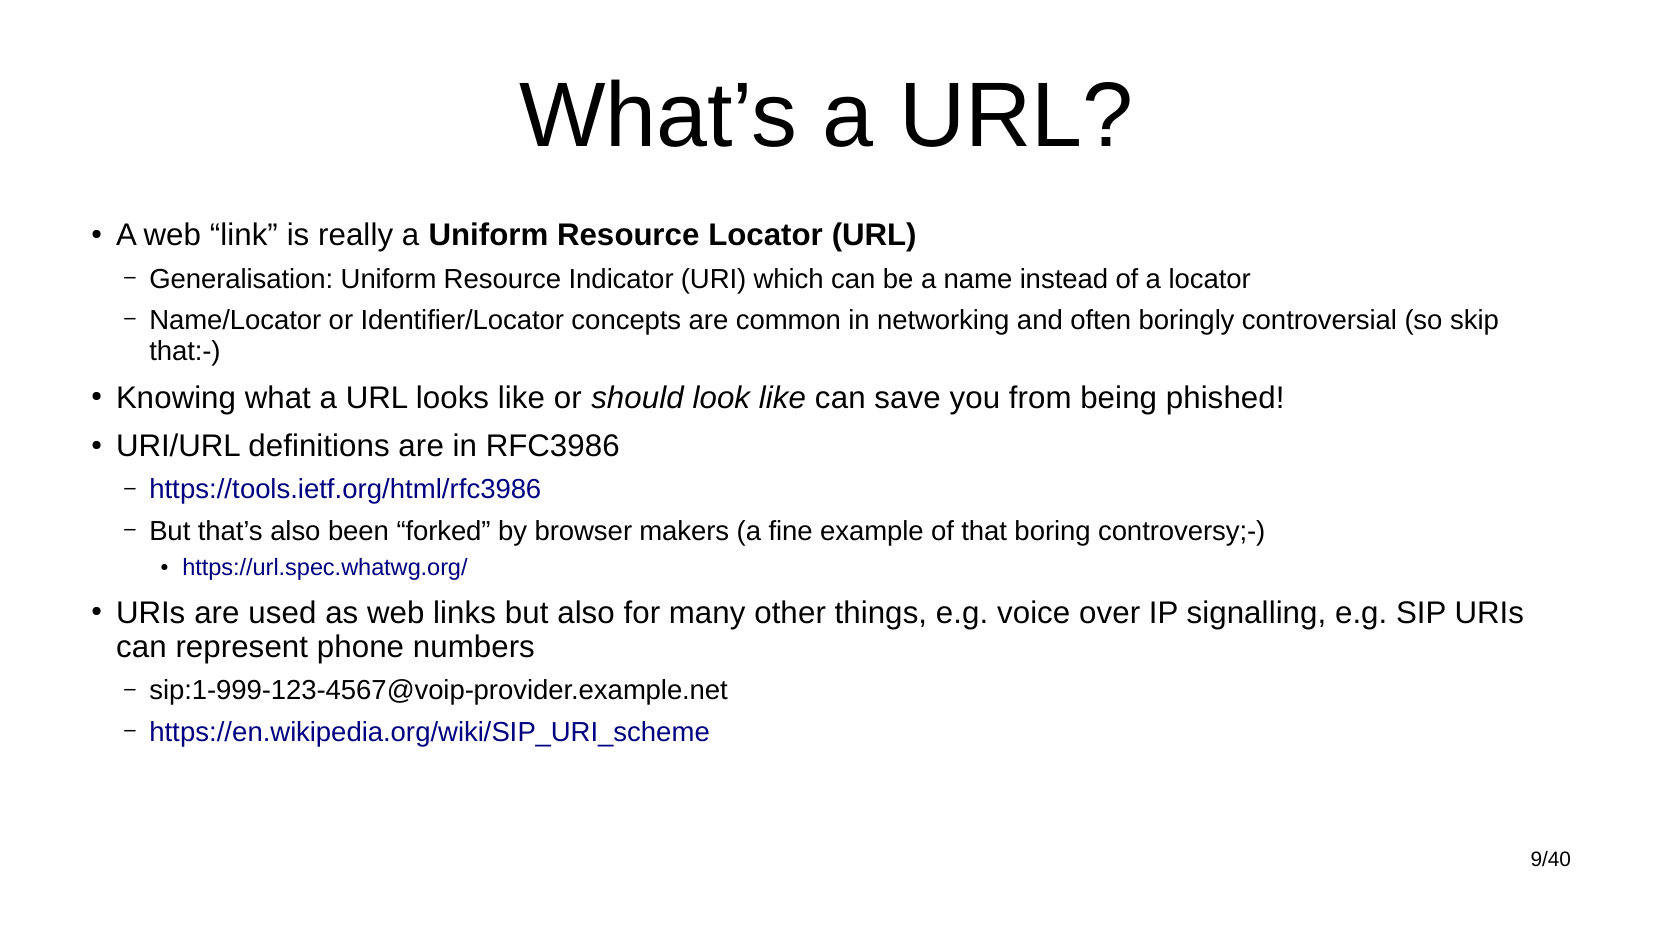

# What’s a URL?
A web “link” is really a Uniform Resource Locator (URL)
Generalisation: Uniform Resource Indicator (URI) which can be a name instead of a locator
Name/Locator or Identifier/Locator concepts are common in networking and often boringly controversial (so skip that:-)
Knowing what a URL looks like or should look like can save you from being phished!
URI/URL definitions are in RFC3986
https://tools.ietf.org/html/rfc3986
But that’s also been “forked” by browser makers (a fine example of that boring controversy;-)
https://url.spec.whatwg.org/
URIs are used as web links but also for many other things, e.g. voice over IP signalling, e.g. SIP URIs can represent phone numbers
sip:1-999-123-4567@voip-provider.example.net
https://en.wikipedia.org/wiki/SIP_URI_scheme
9